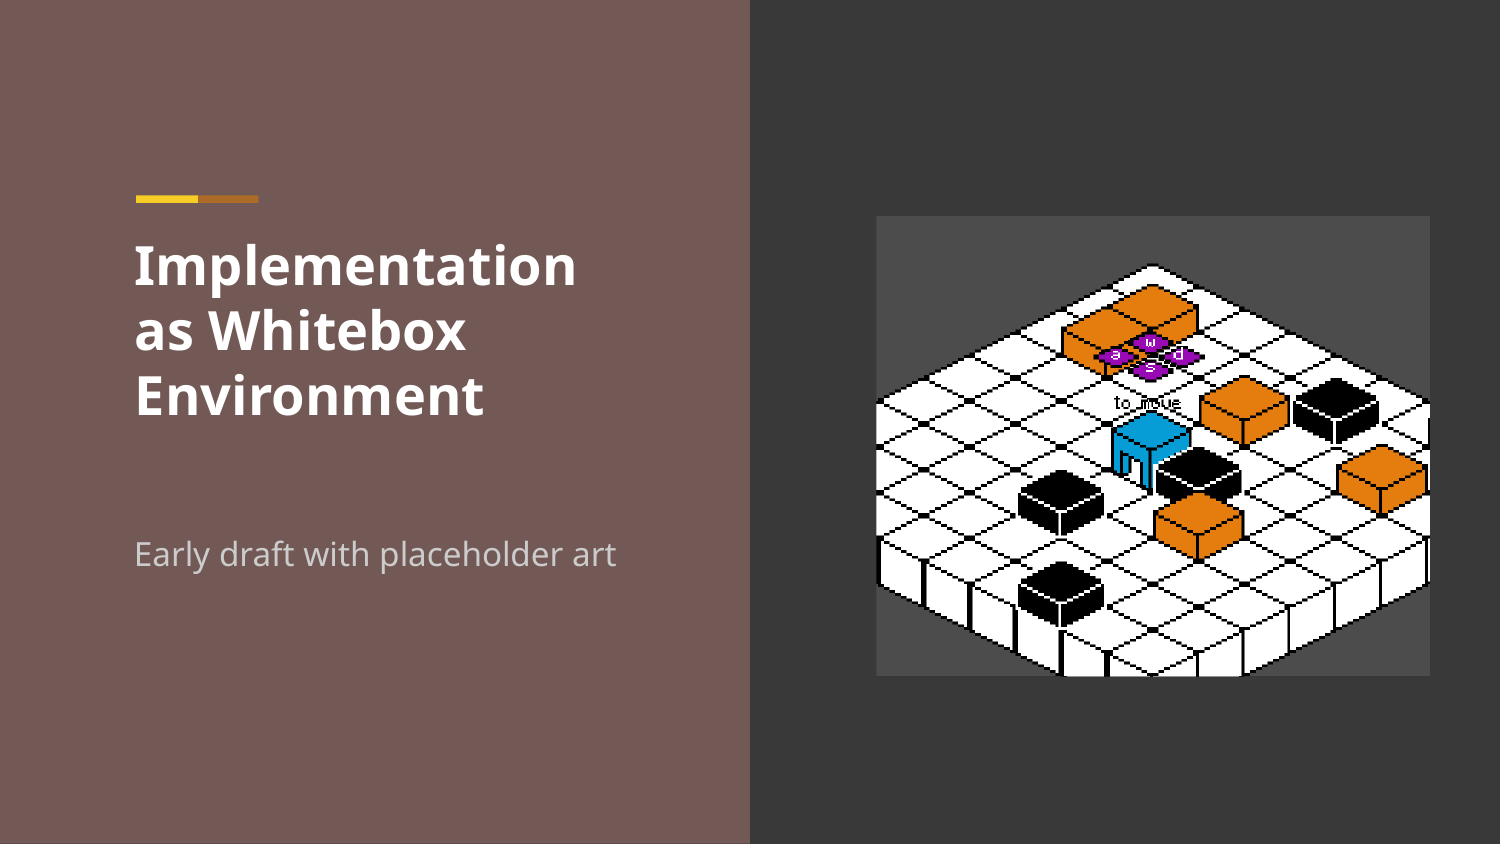

# Implementation as Whitebox Environment
Early draft with placeholder art